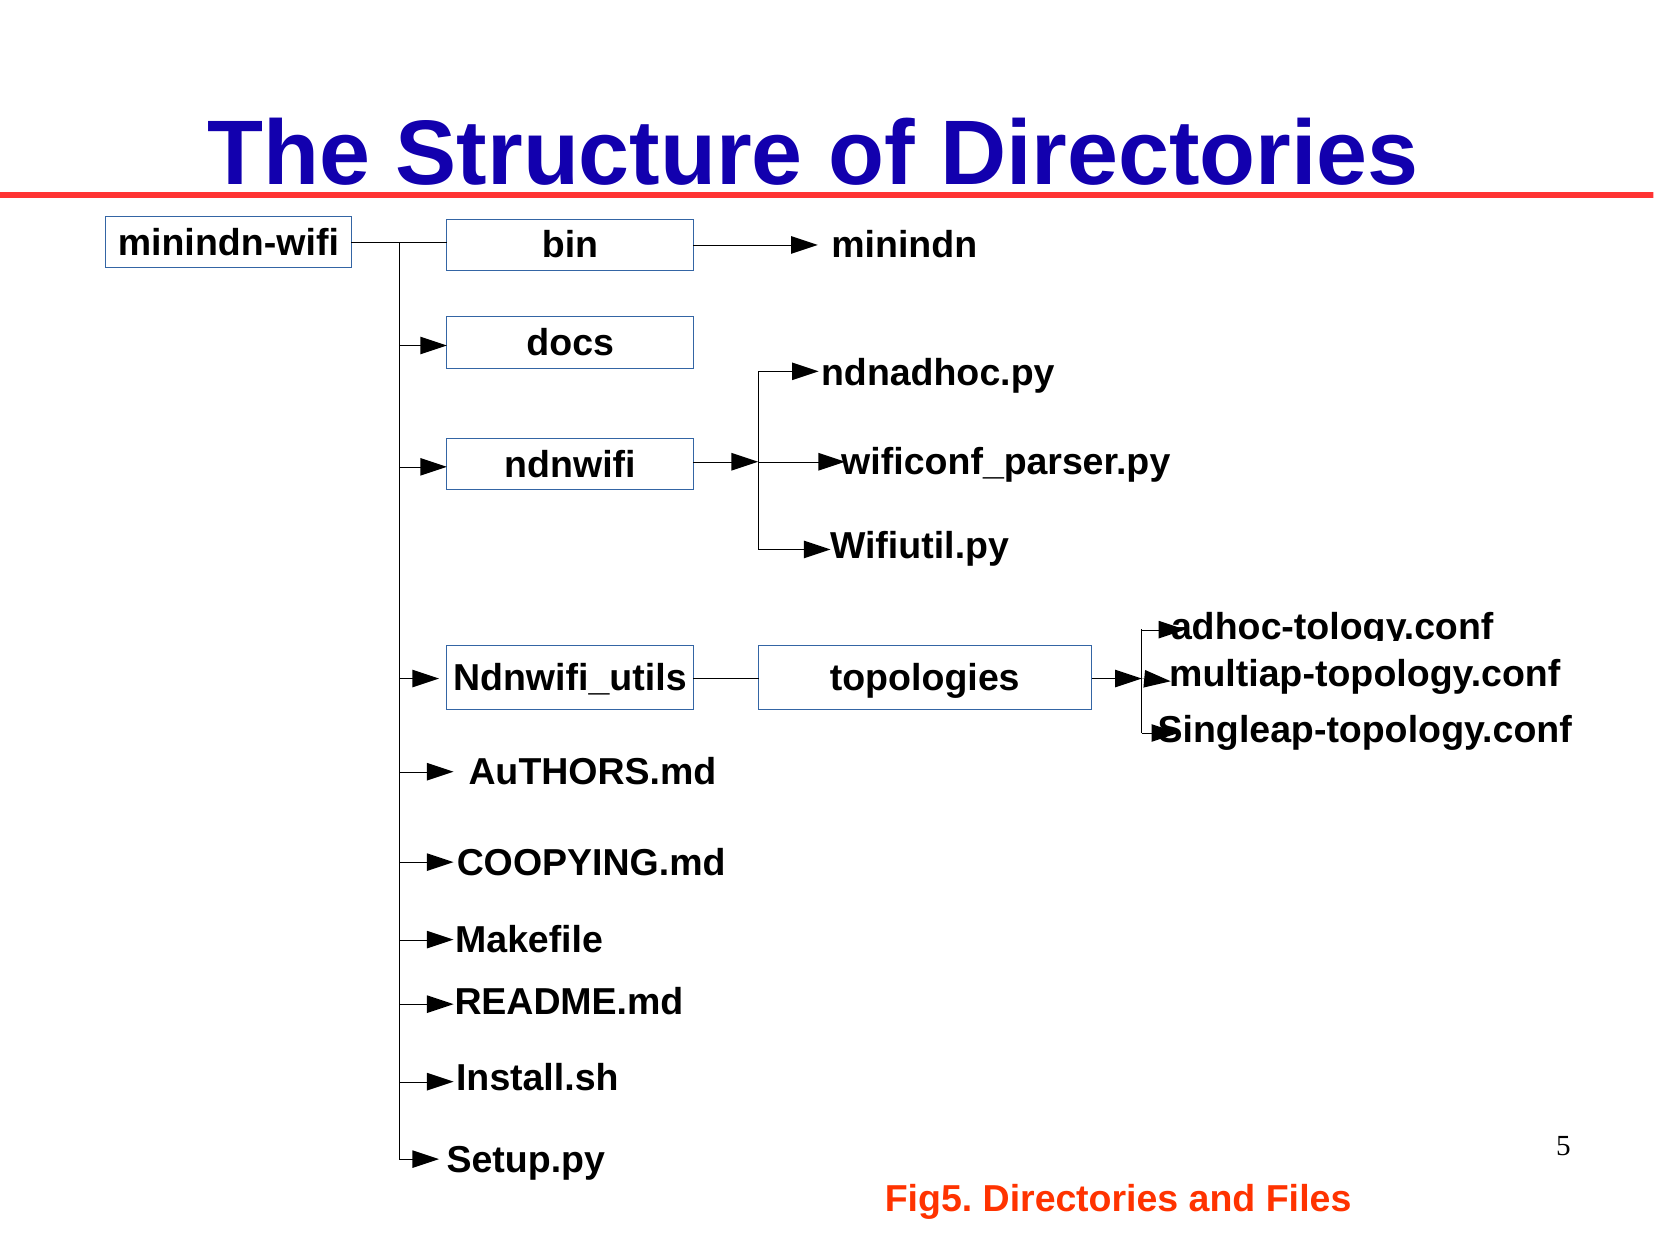

# The Structure of Directories
minindn-wifi
minindn
bin
docs
ndnadhoc.py
wificonf_parser.py
ndnwifi
Wifiutil.py
adhoc-tology.conf
multiap-topology.conf
Ndnwifi_utils
topologies
Singleap-topology.conf
AuTHORS.md
COOPYING.md
Makefile
README.md
Install.sh
5
Setup.py
Fig5. Directories and Files